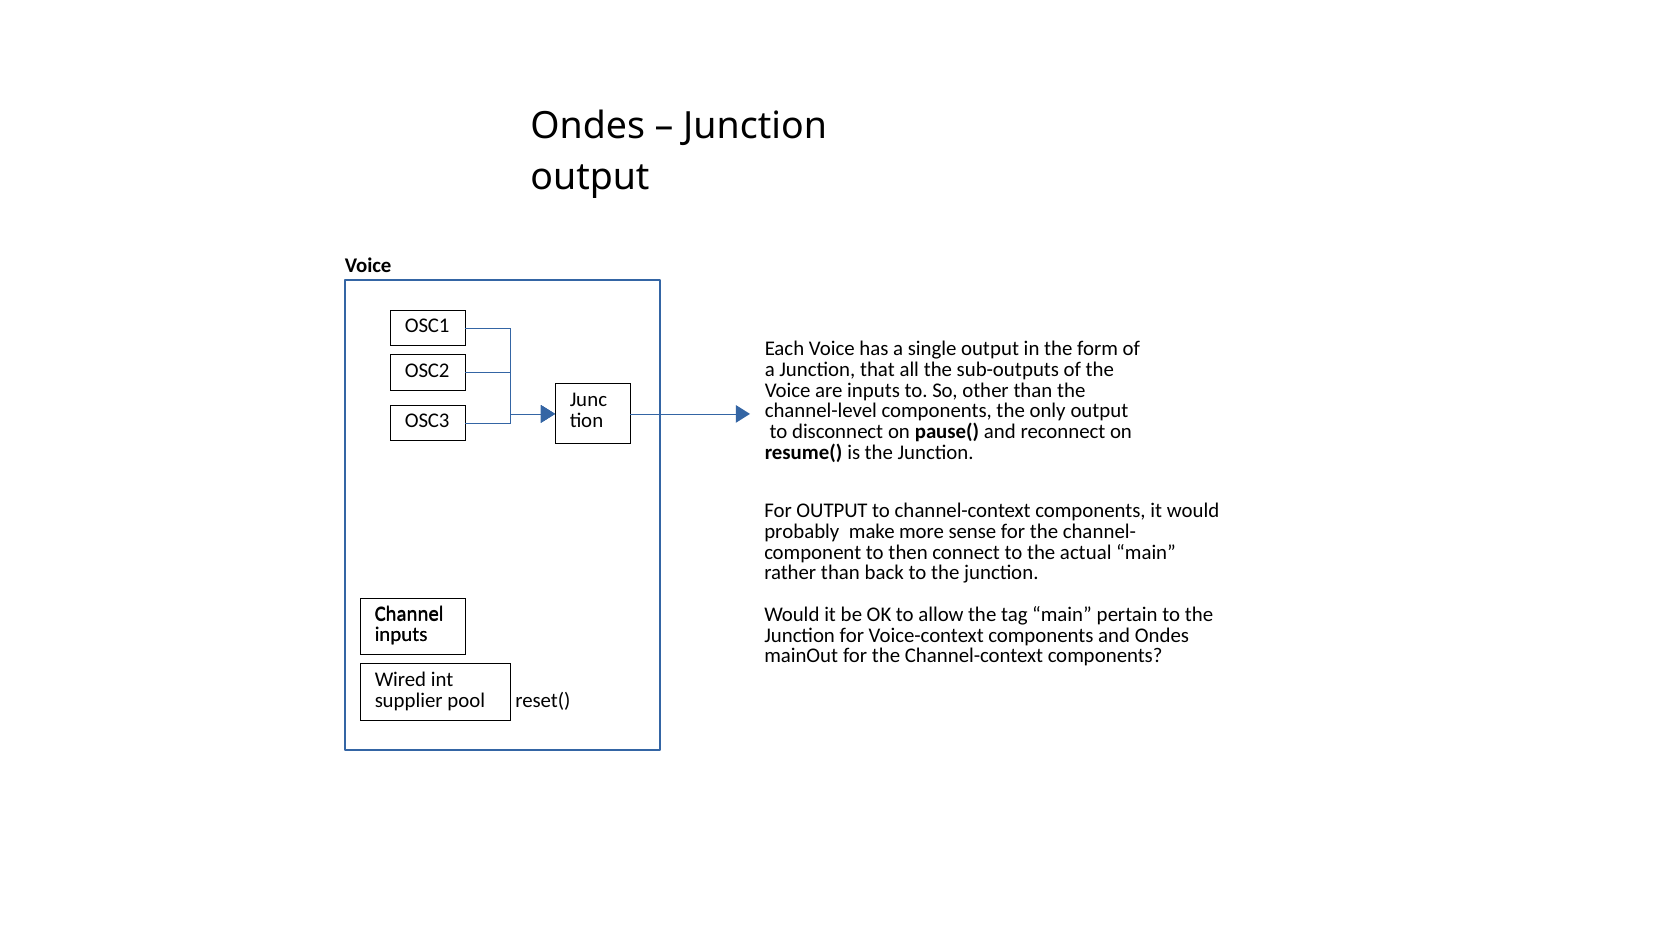

Ondes – Junction output
Voice
OSC1
Each Voice has a single output in the form of a Junction, that all the sub-outputs of the Voice are inputs to. So, other than the channel-level components, the only output
 to disconnect on pause() and reconnect on resume() is the Junction.
OSC2
Junction
OSC3
For OUTPUT to channel-context components, it would probably make more sense for the channel-component to then connect to the actual “main” rather than back to the junction.
Would it be OK to allow the tag “main” pertain to the Junction for Voice-context components and Ondes mainOut for the Channel-context components?
Channel inputs
Channel inputs
Wired int supplier pool
reset()